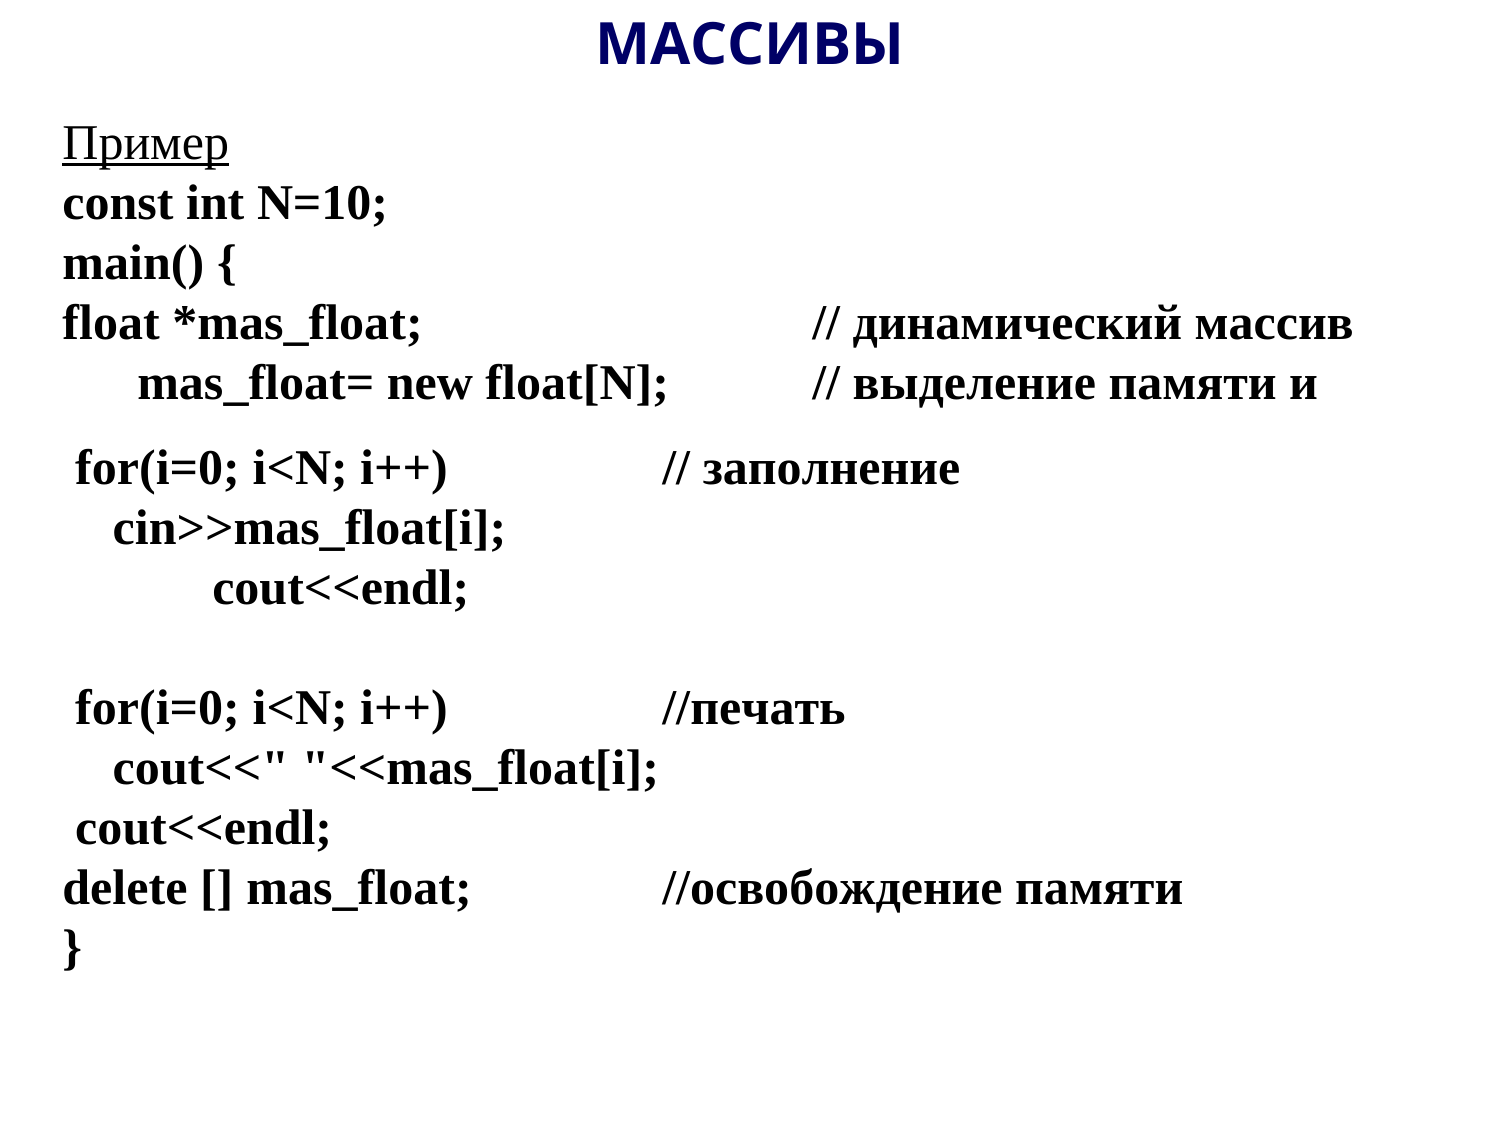

МАССИВЫ
Пример
const int N=10;
main() {
float *mas_float; 			// динамический массив
	mas_float= new float[N]; 	// выделение памяти и
 for(i=0; i<N; i++)		// заполнение
 cin>>mas_float[i];
		cout<<endl;
 for(i=0; i<N; i++) 		//печать
 cout<<" "<<mas_float[i];
 cout<<endl;
delete [] mas_float; 		//освобождение памяти
}